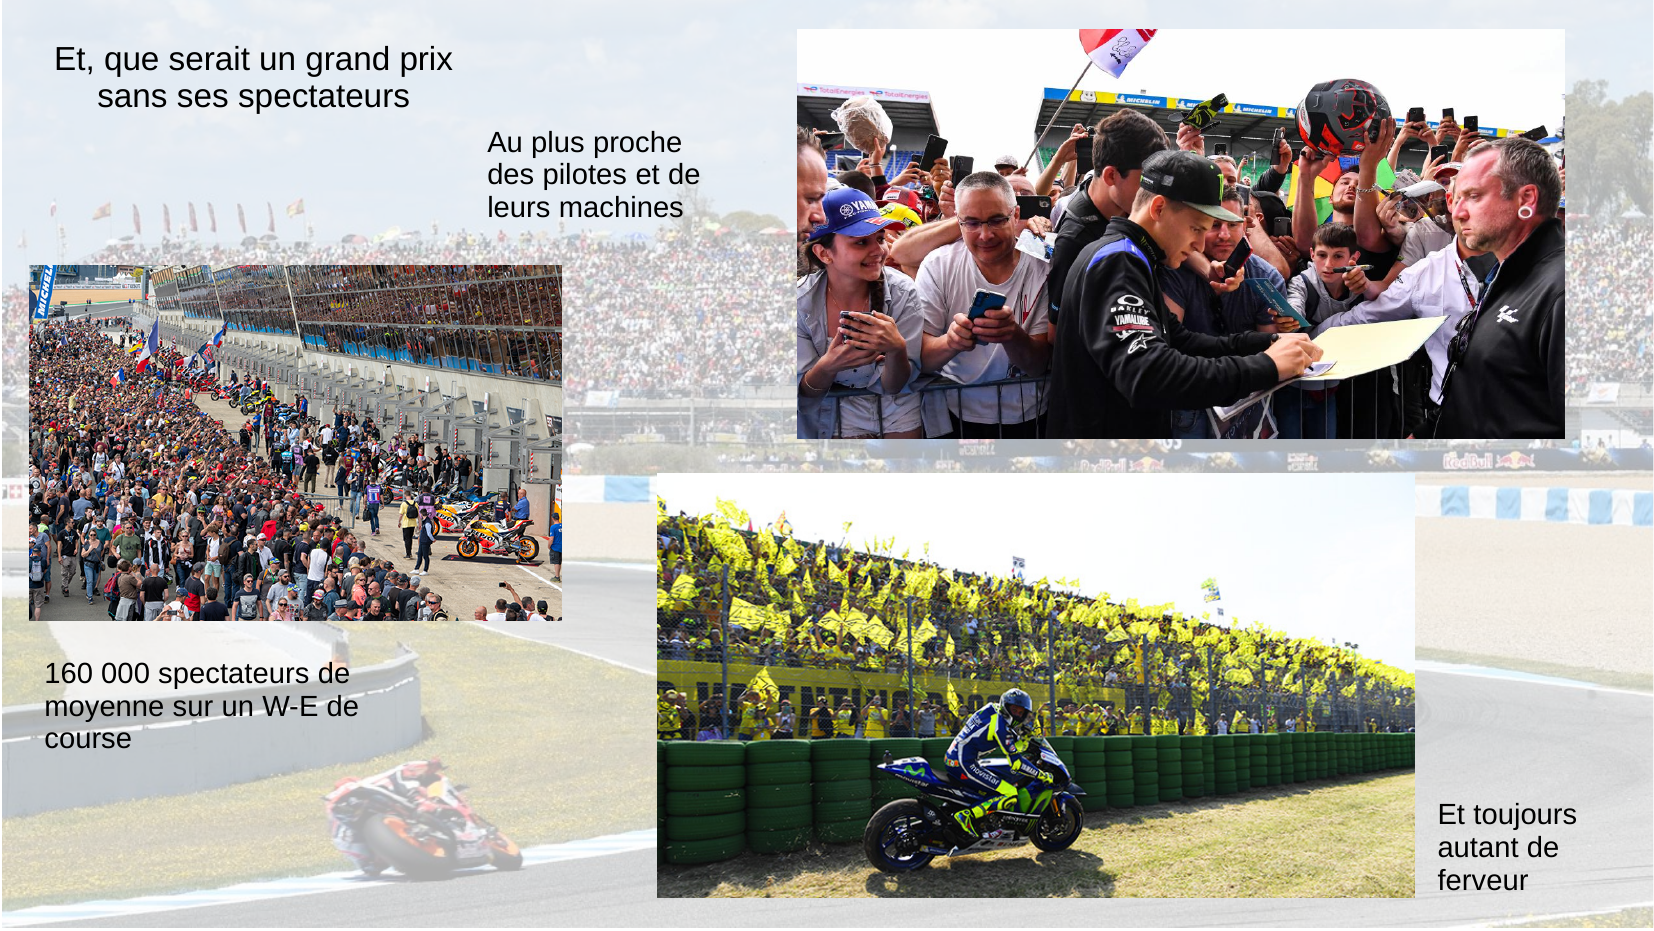

# Et, que serait un grand prix sans ses spectateurs
Au plus proche des pilotes et de leurs machines
160 000 spectateurs de moyenne sur un W-E de course
Et toujours autant de ferveur